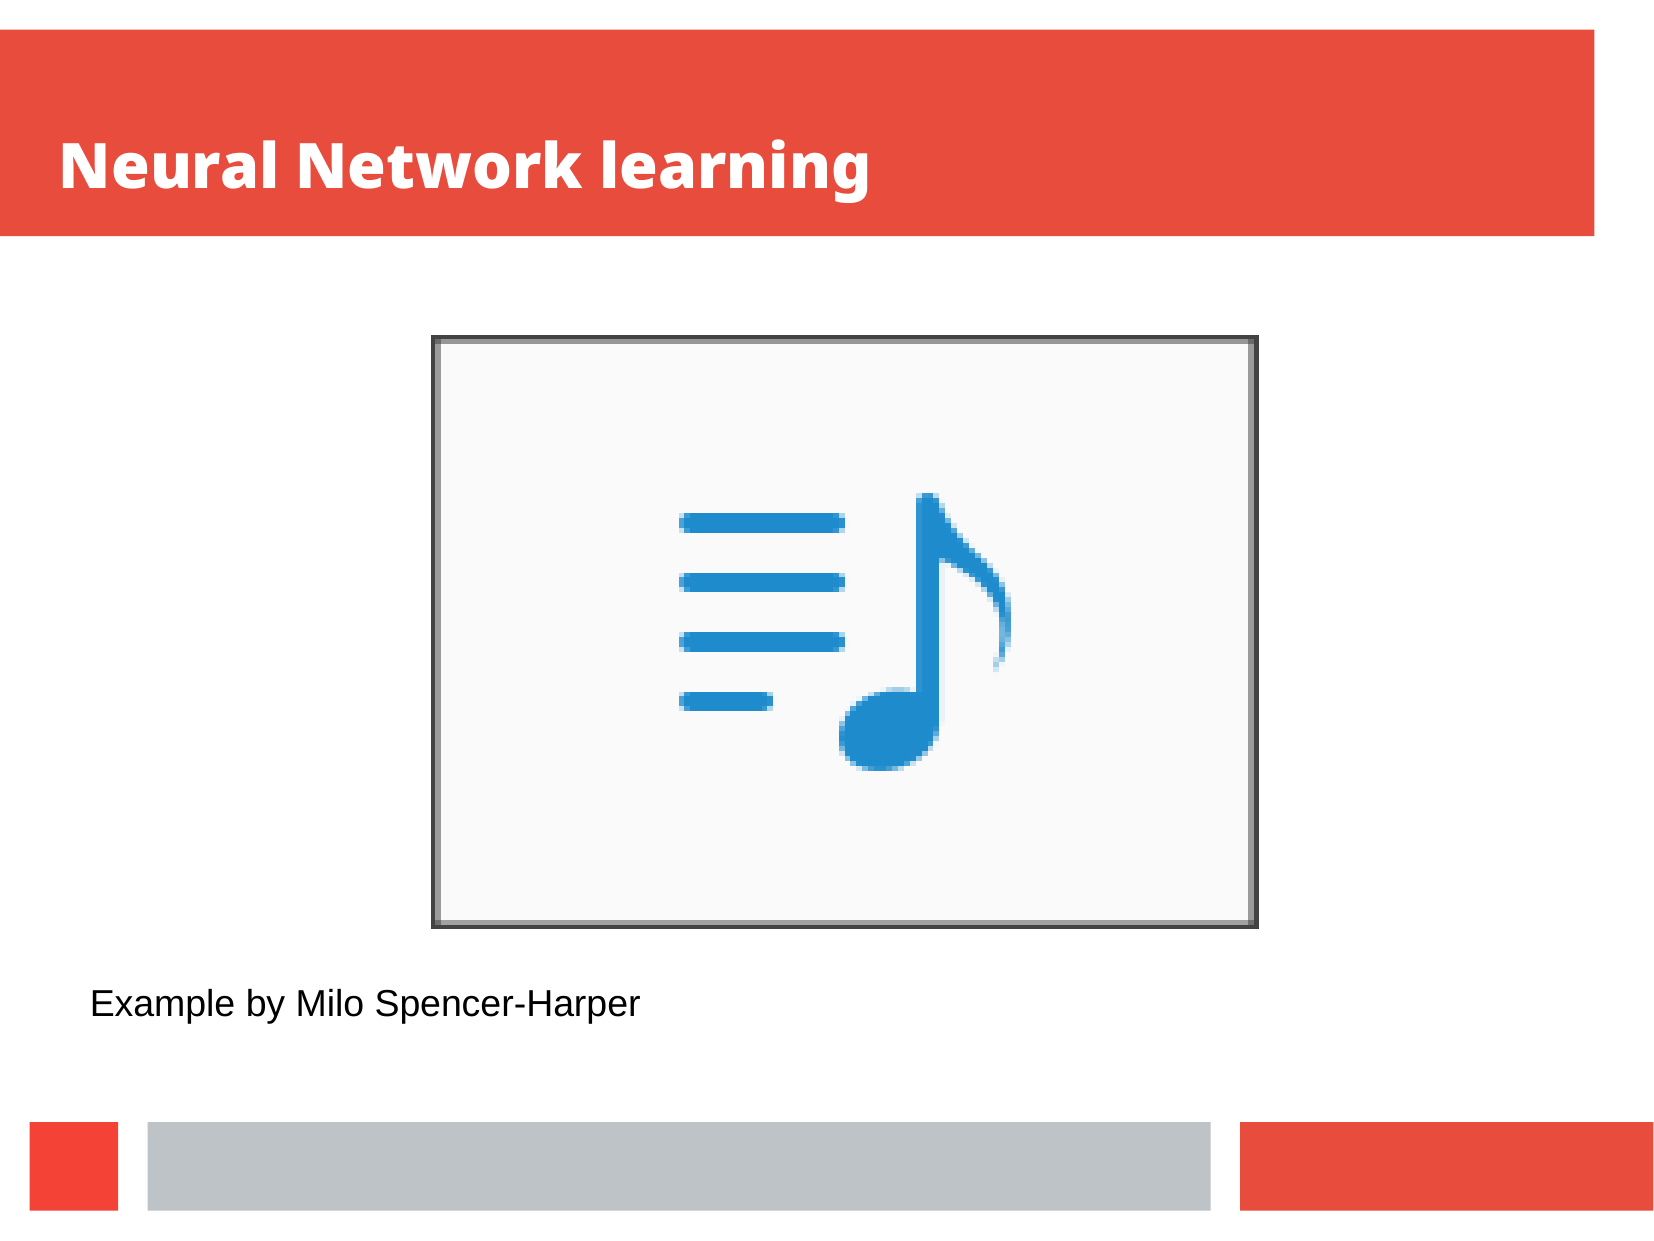

# Neural Network learning
Example by Milo Spencer-Harper